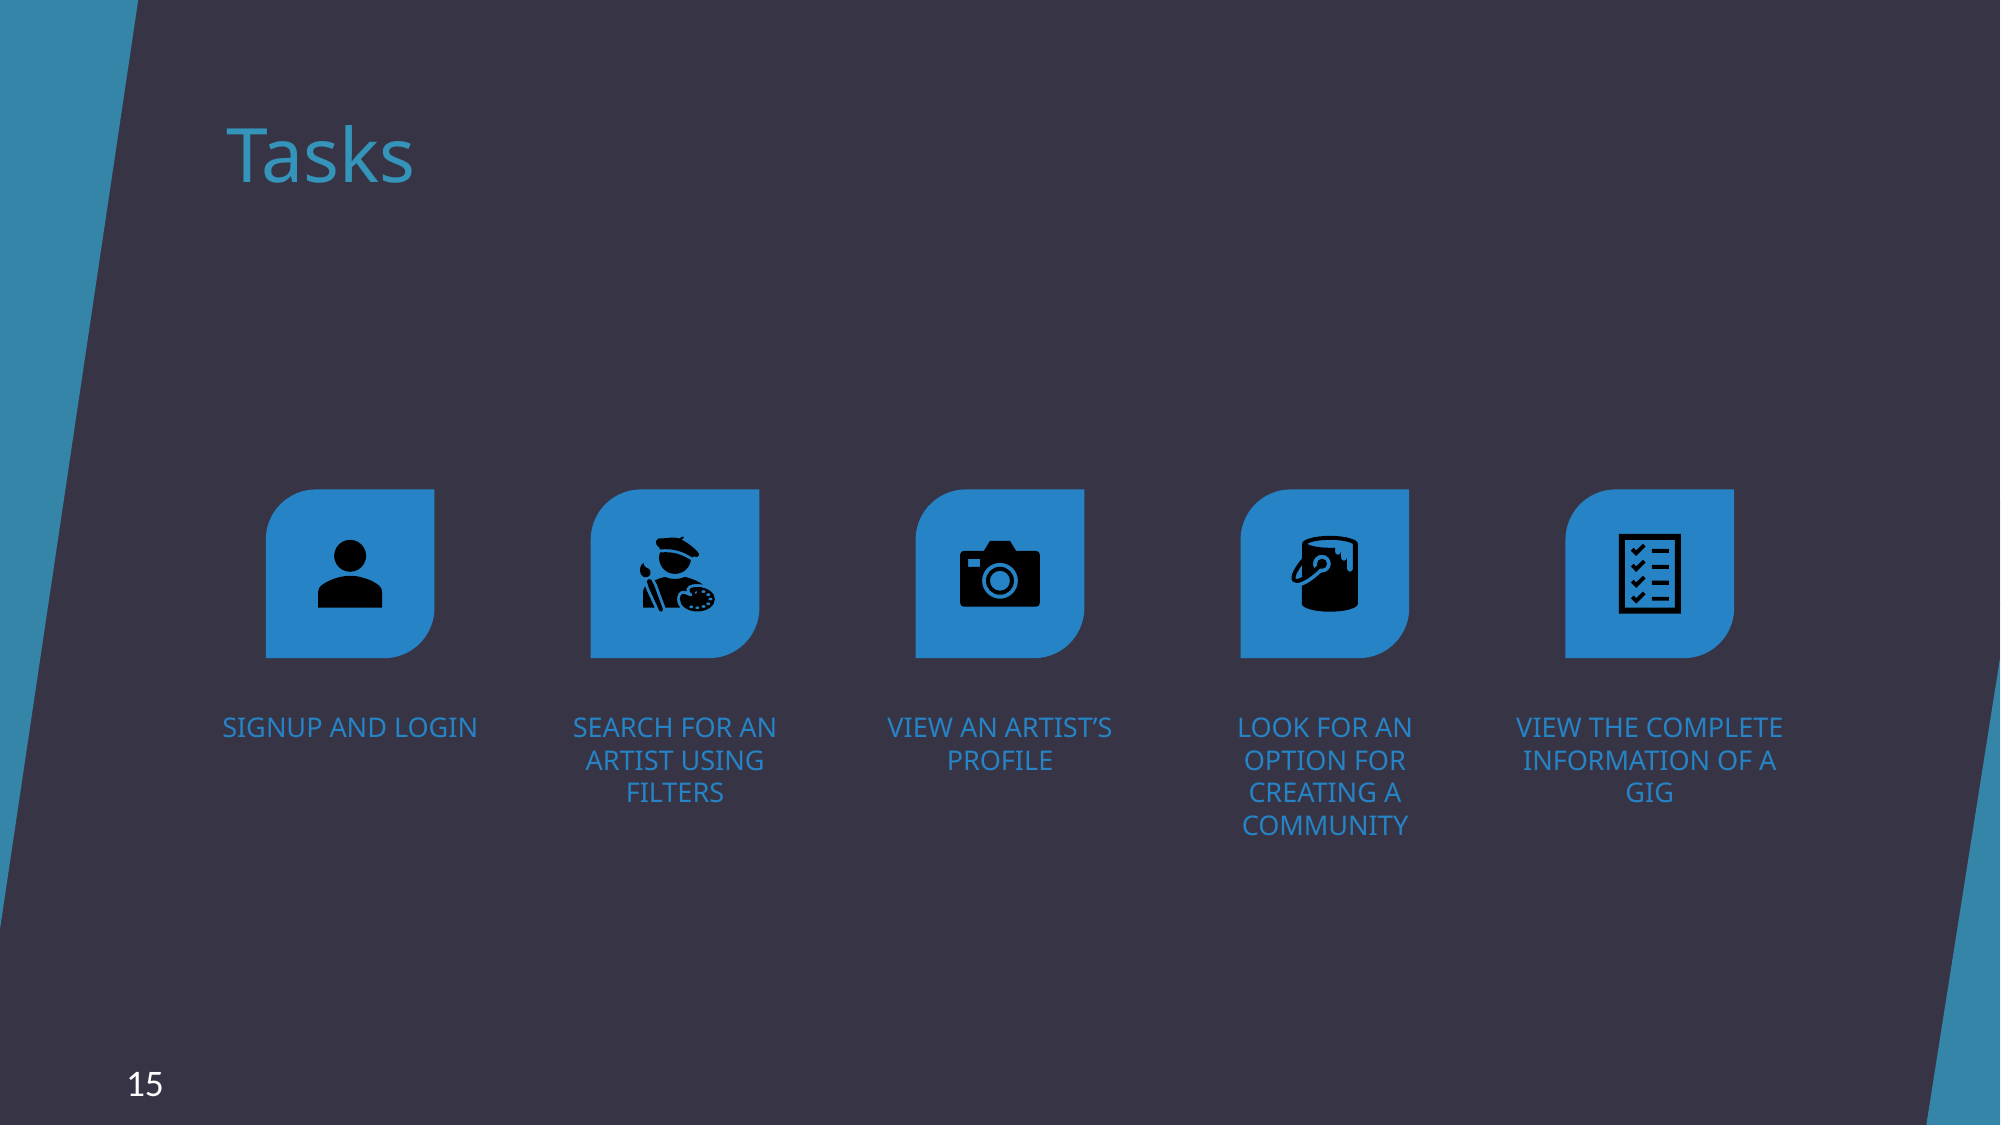

# Tasks
Signup and Login
Search for an Artist using filters
View an Artist’s profile
Look for an option for creating a Community
View the complete information of a Gig
15